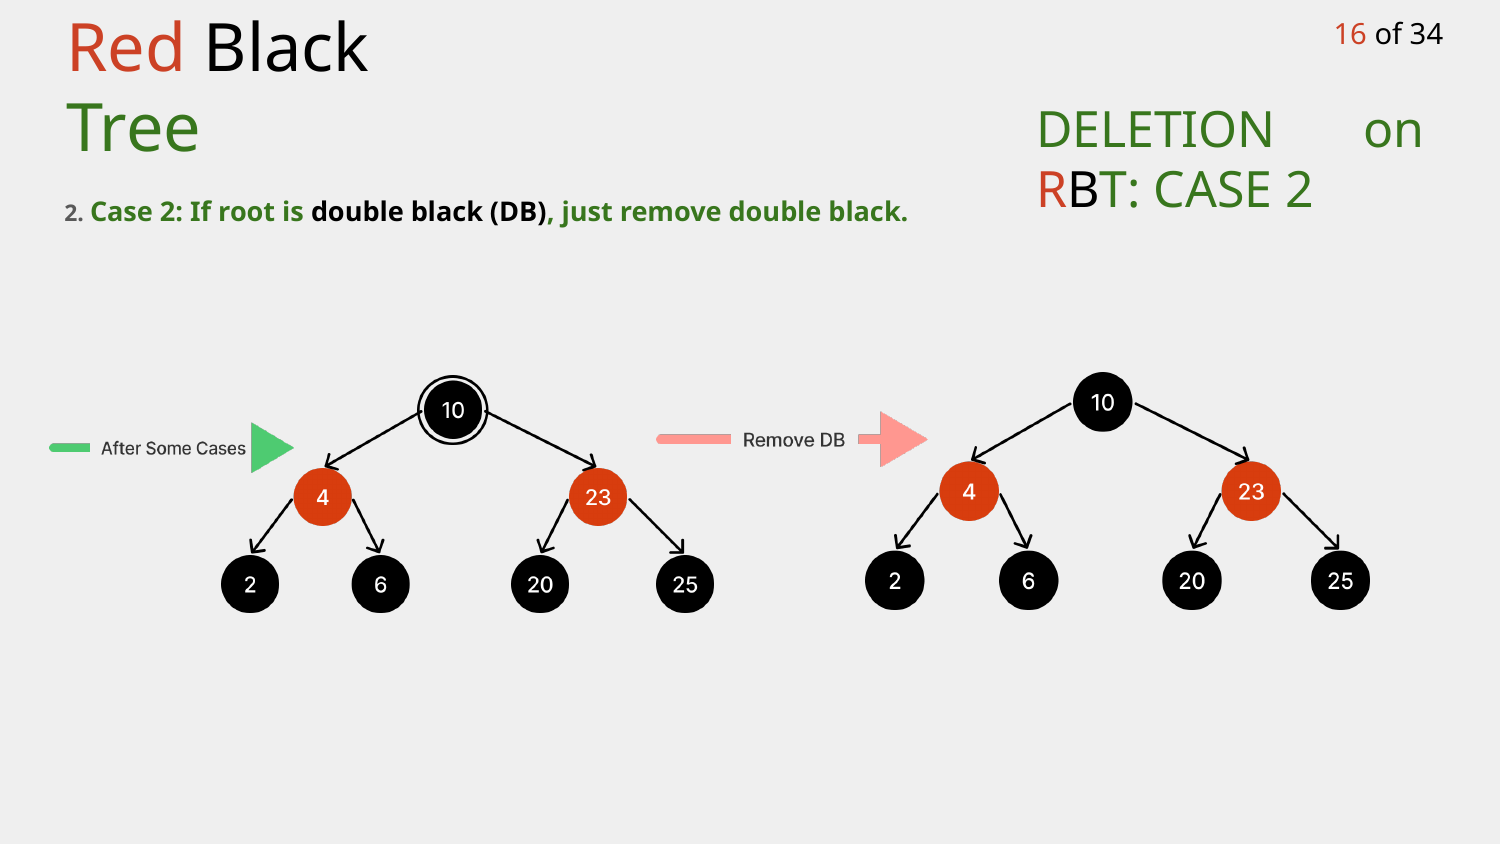

16 of 34
DELETION on RBT: CASE 2
# Red Black Tree
2. Case 2: If root is double black (DB), just remove double black.